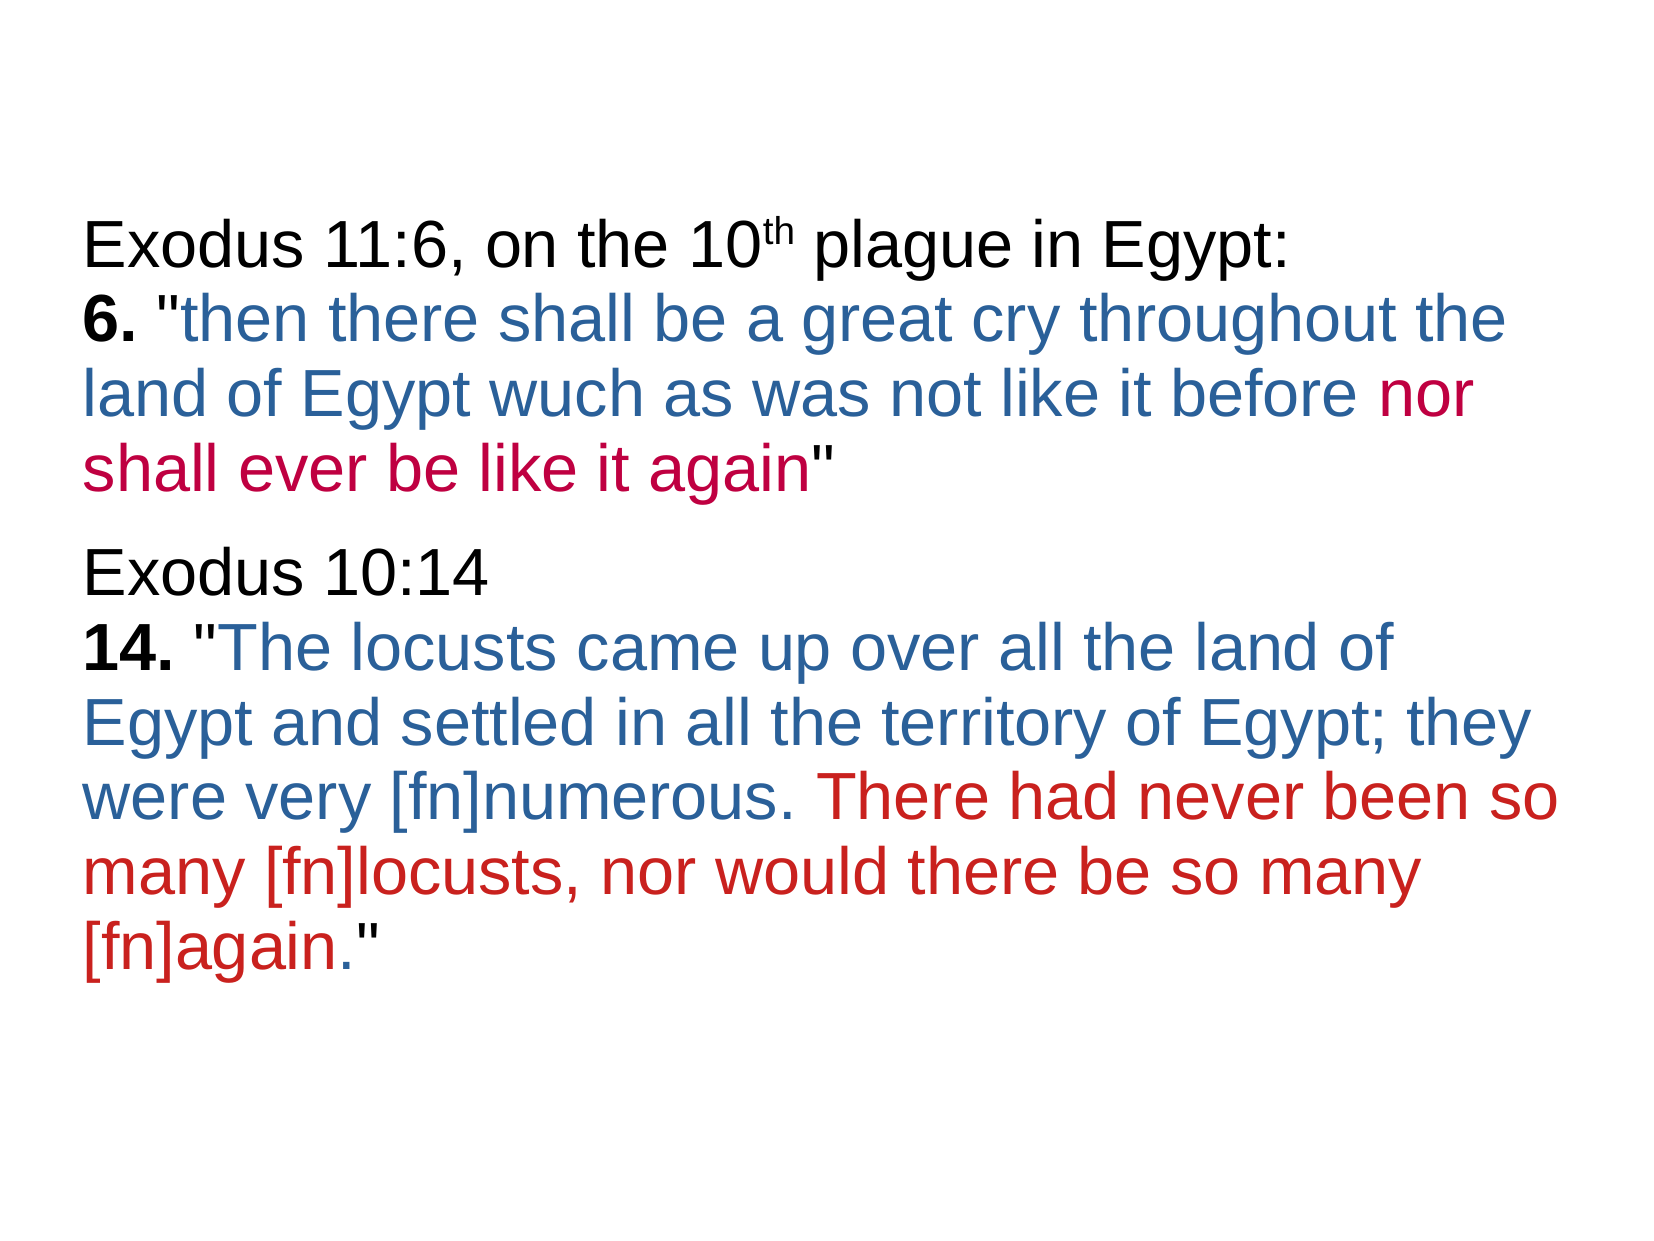

#
Exodus 11:6, on the 10th plague in Egypt:
6. "then there shall be a great cry throughout the land of Egypt wuch as was not like it before nor shall ever be like it again"
Exodus 10:14
14. "The locusts came up over all the land of Egypt and settled in all the territory of Egypt; they were very [fn]numerous. There had never been so many [fn]locusts, nor would there be so many [fn]again."